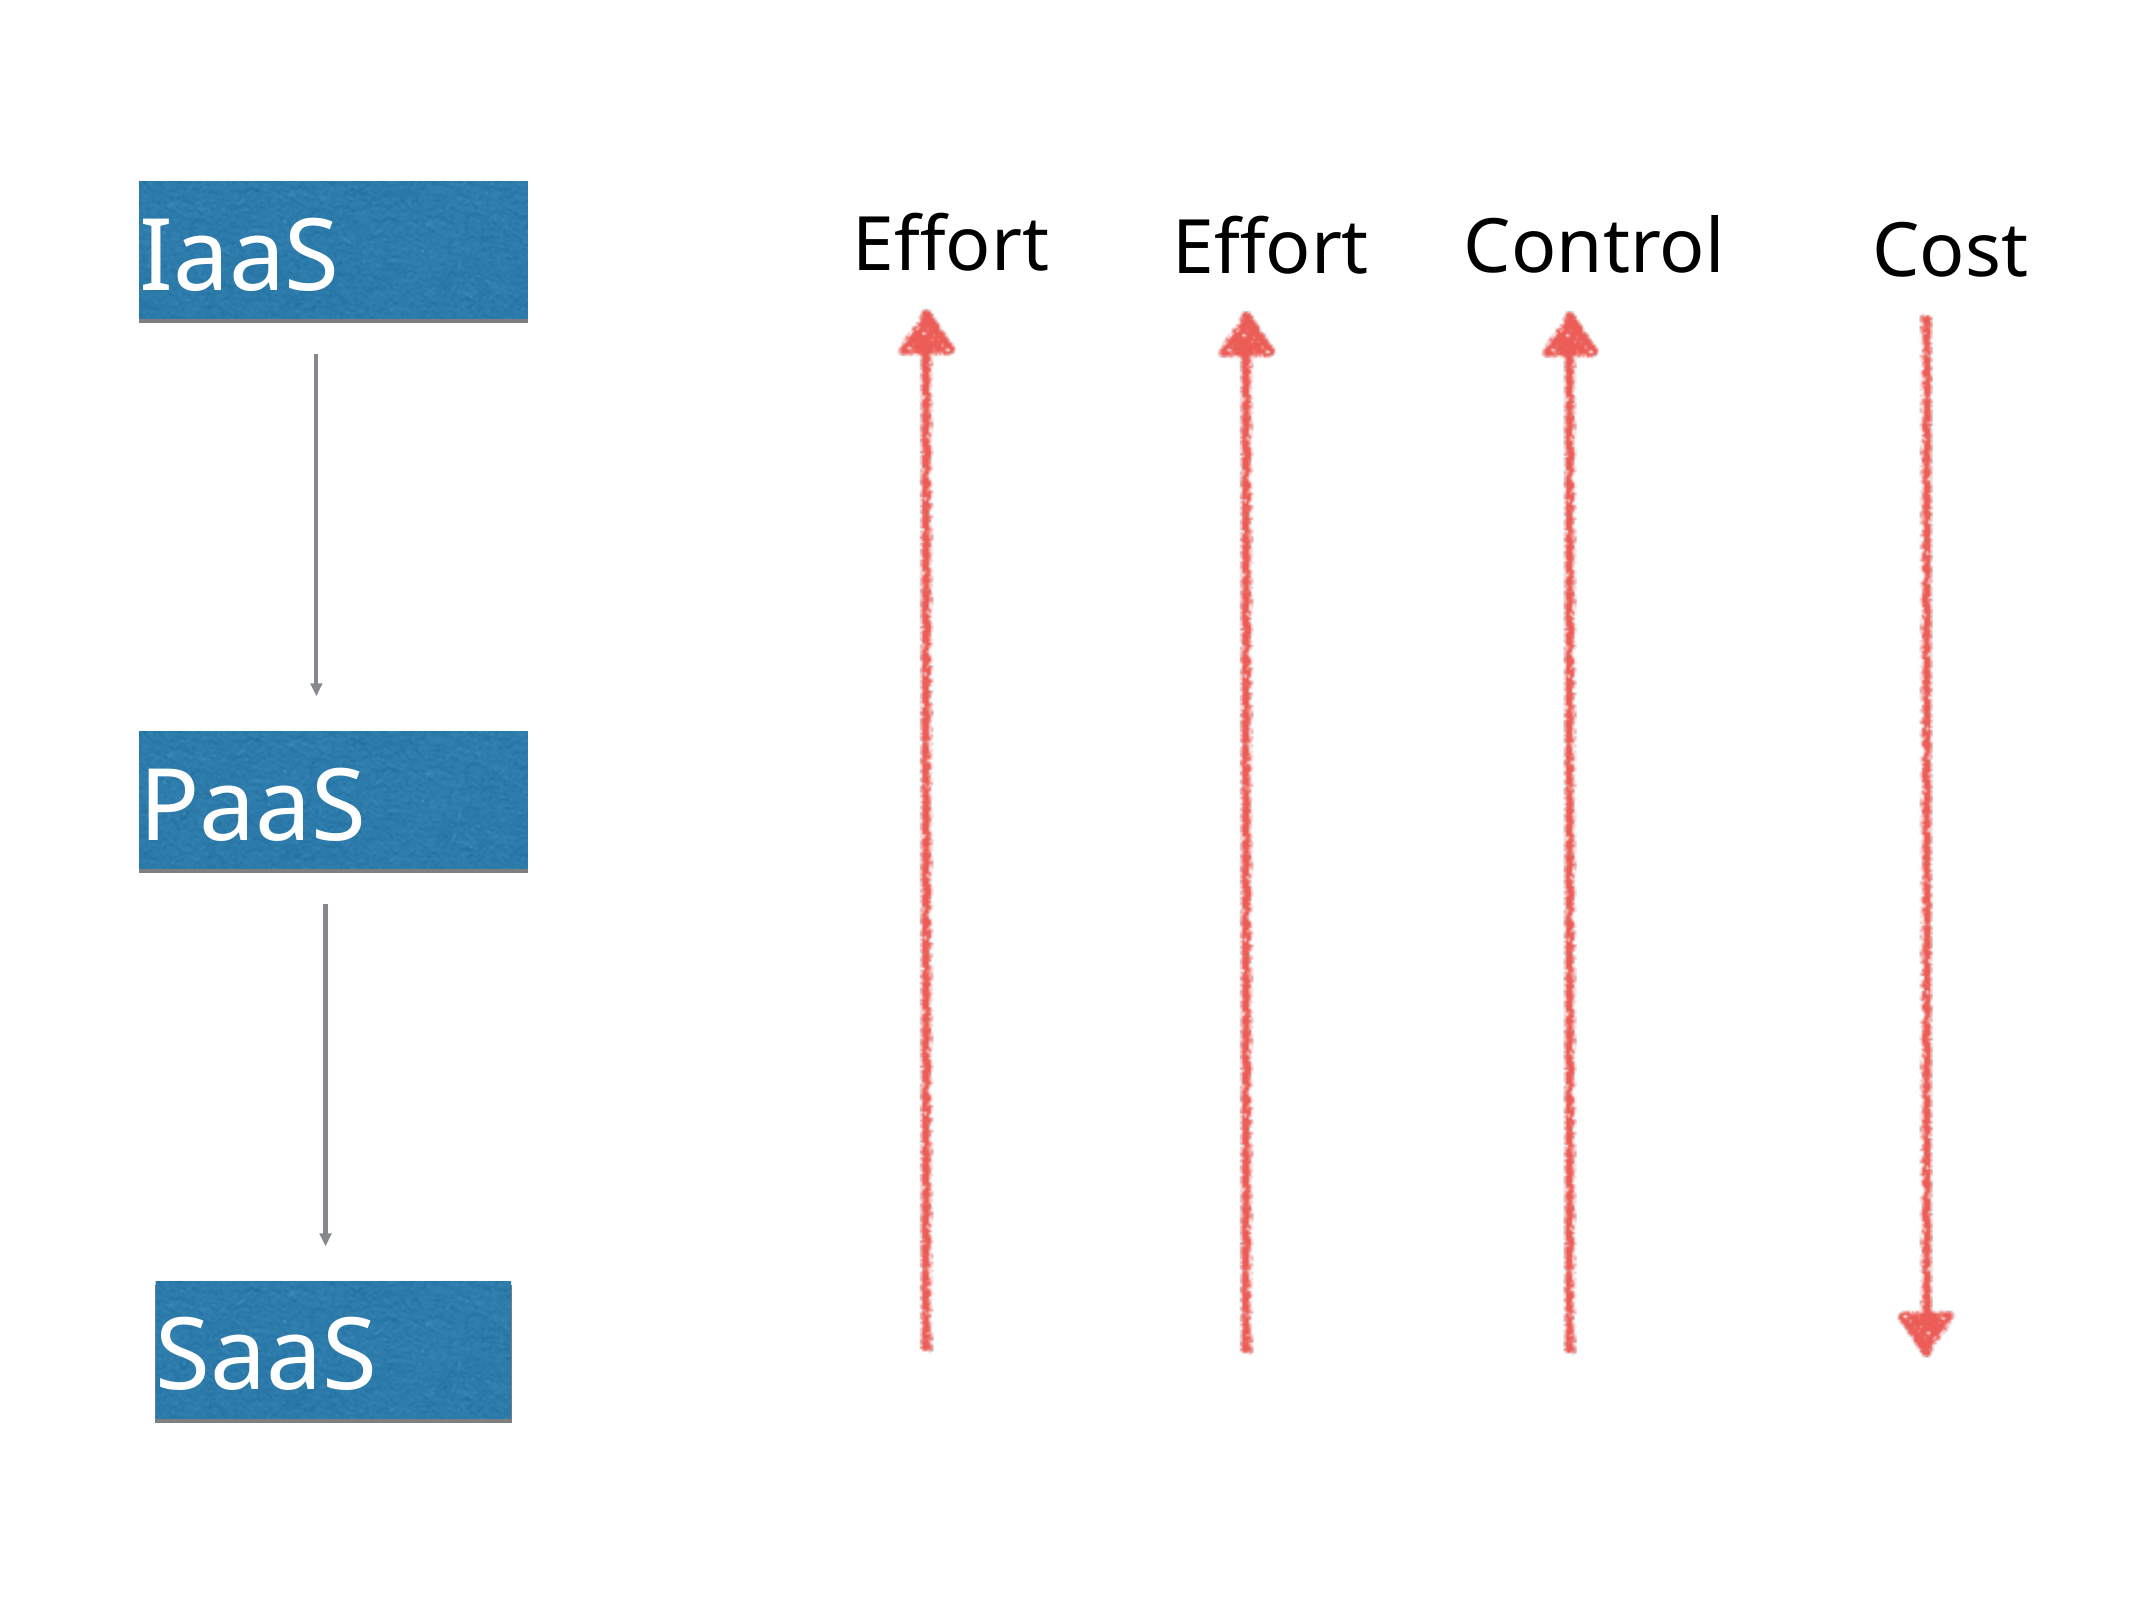

IaaS
Effort
Control
Effort
Cost
PaaS
SaaS